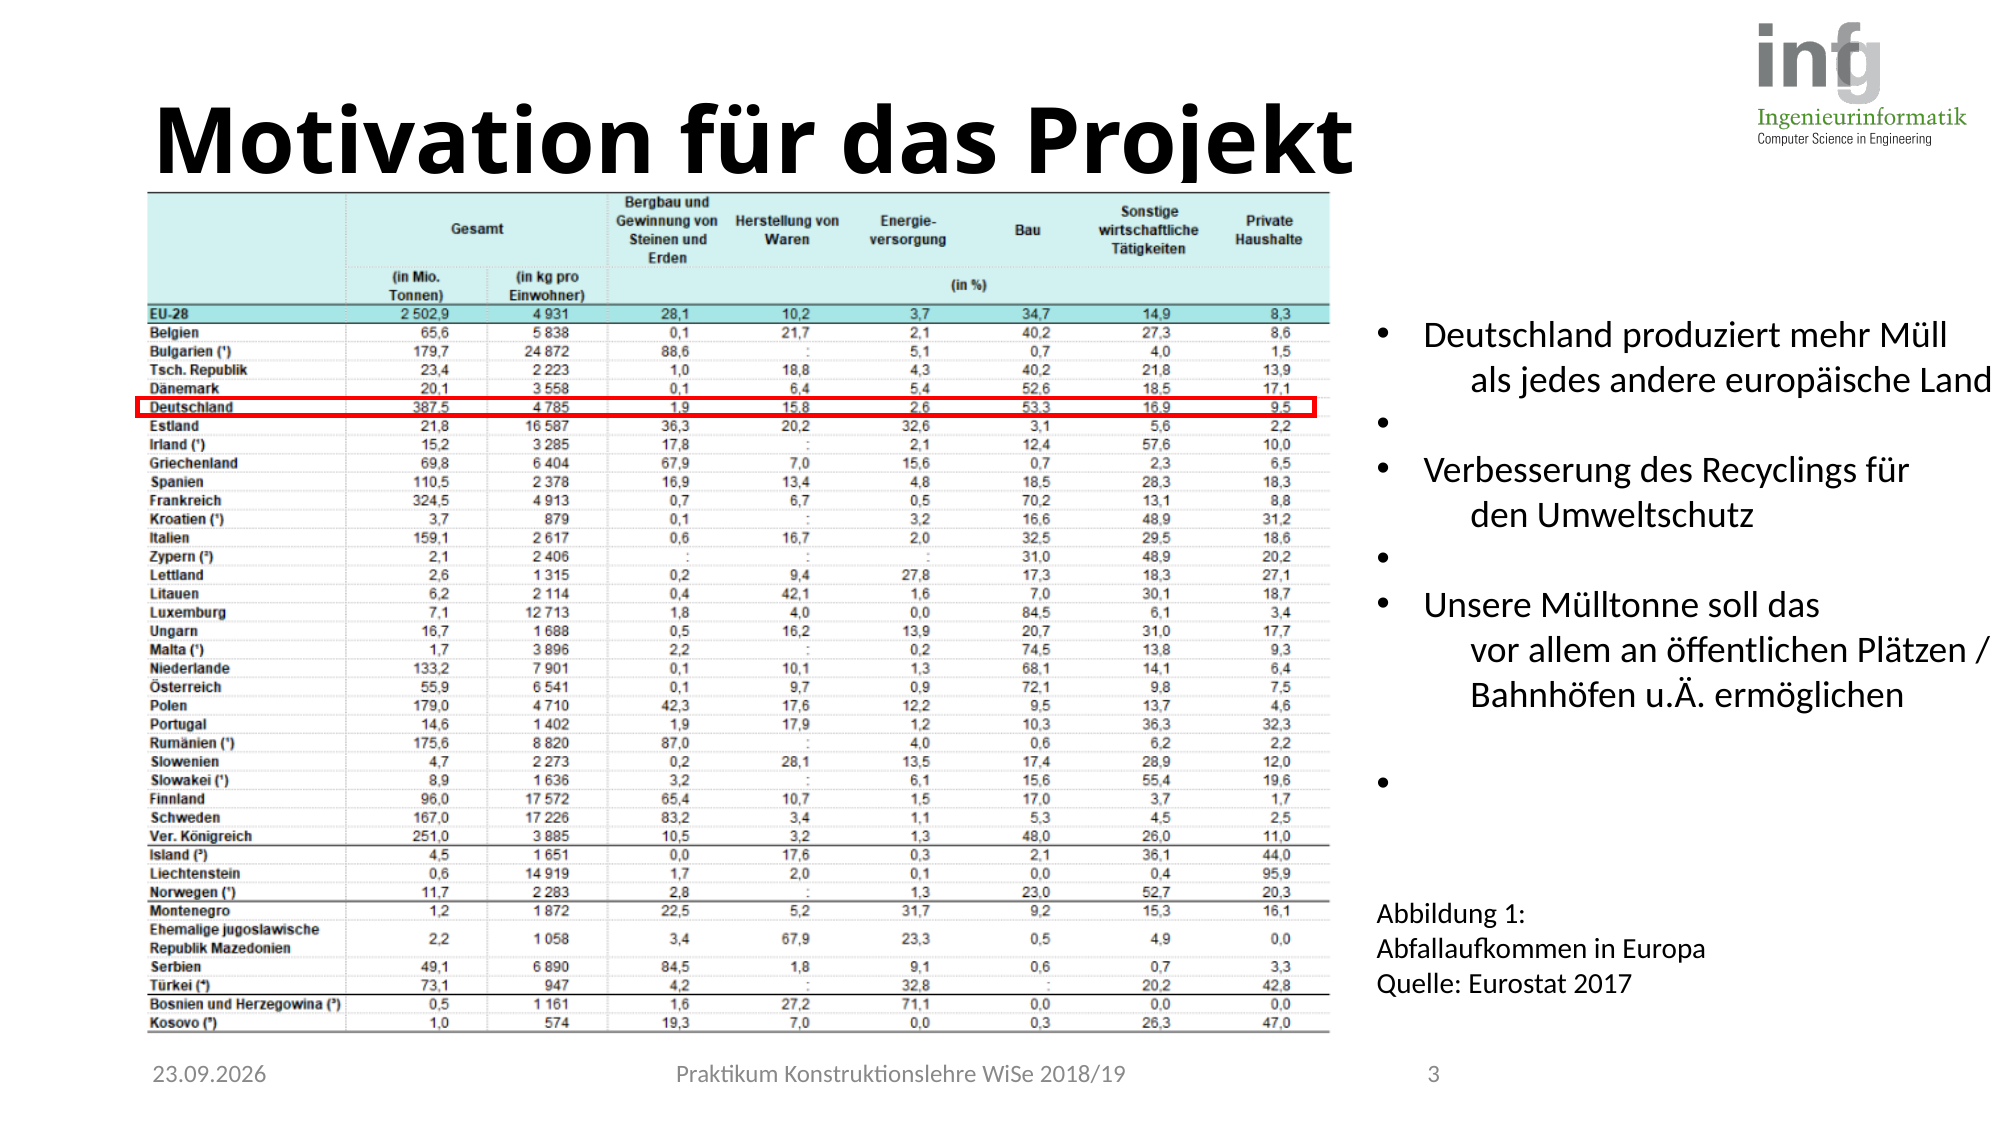

# Motivation für das Projekt
Deutschland produziert mehr Müll
als jedes andere europäische Land
Verbesserung des Recyclings für
den Umweltschutz
Unsere Mülltonne soll das
vor allem an öffentlichen Plätzen /
Bahnhöfen u.Ä. ermöglichen
Abbildung 1:
Abfallaufkommen in Europa
Quelle: Eurostat 2017
Praktikum Konstruktionslehre WiSe 2018/19
3